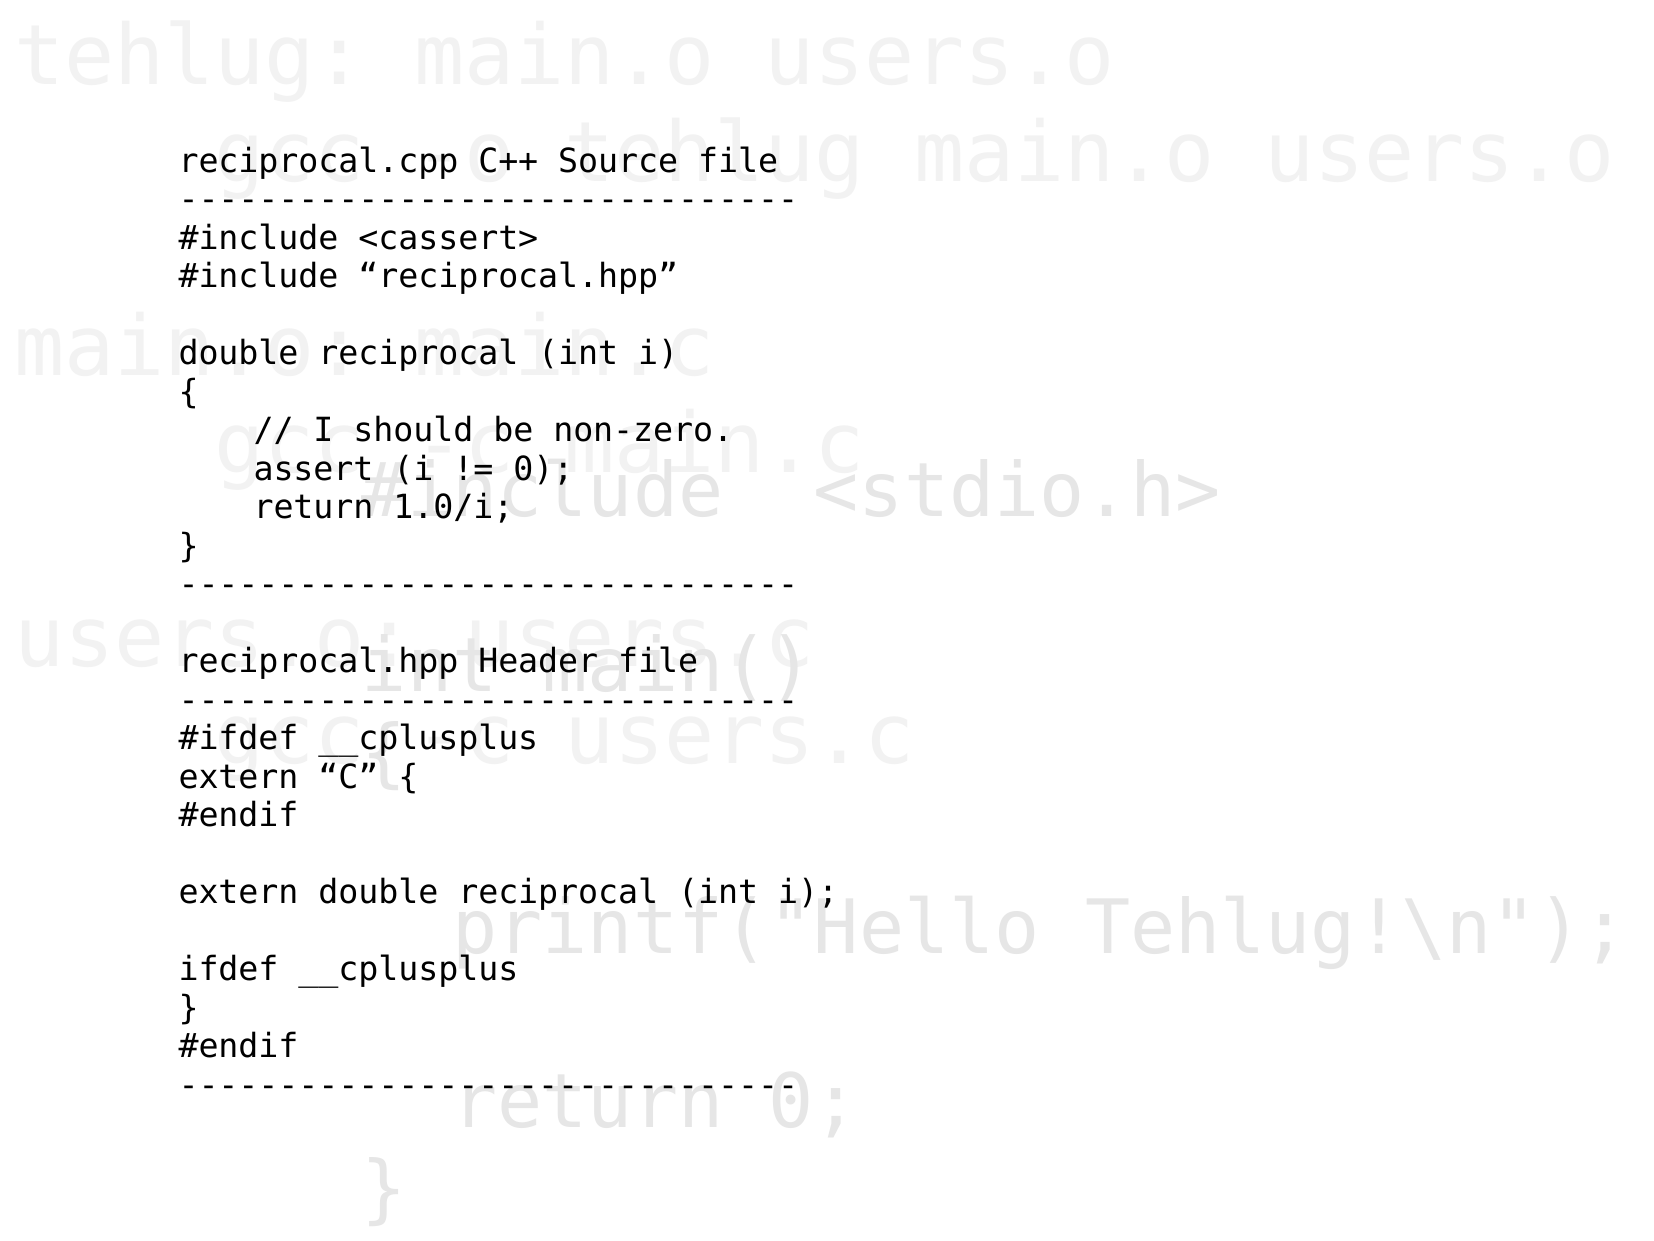

tehlug: main.o users.o
 gcc -o tehlug main.o users.o
main.o: main.c
 gcc -c main.c
users.o: users.c
 gcc -c users.c
reciprocal.cpp C++ Source file
-------------------------------
#include <cassert>
#include “reciprocal.hpp”
double reciprocal (int i)
{
	// I should be non-zero.
	assert (i != 0);
	return 1.0/i;
}
-------------------------------
reciprocal.hpp Header file
-------------------------------
#ifdef __cplusplus
extern “C” {
#endif
extern double reciprocal (int i);
ifdef __cplusplus
}
#endif
-------------------------------
#include <stdio.h>
int main()
{
 printf("Hello Tehlug!\n");
 return 0;
}